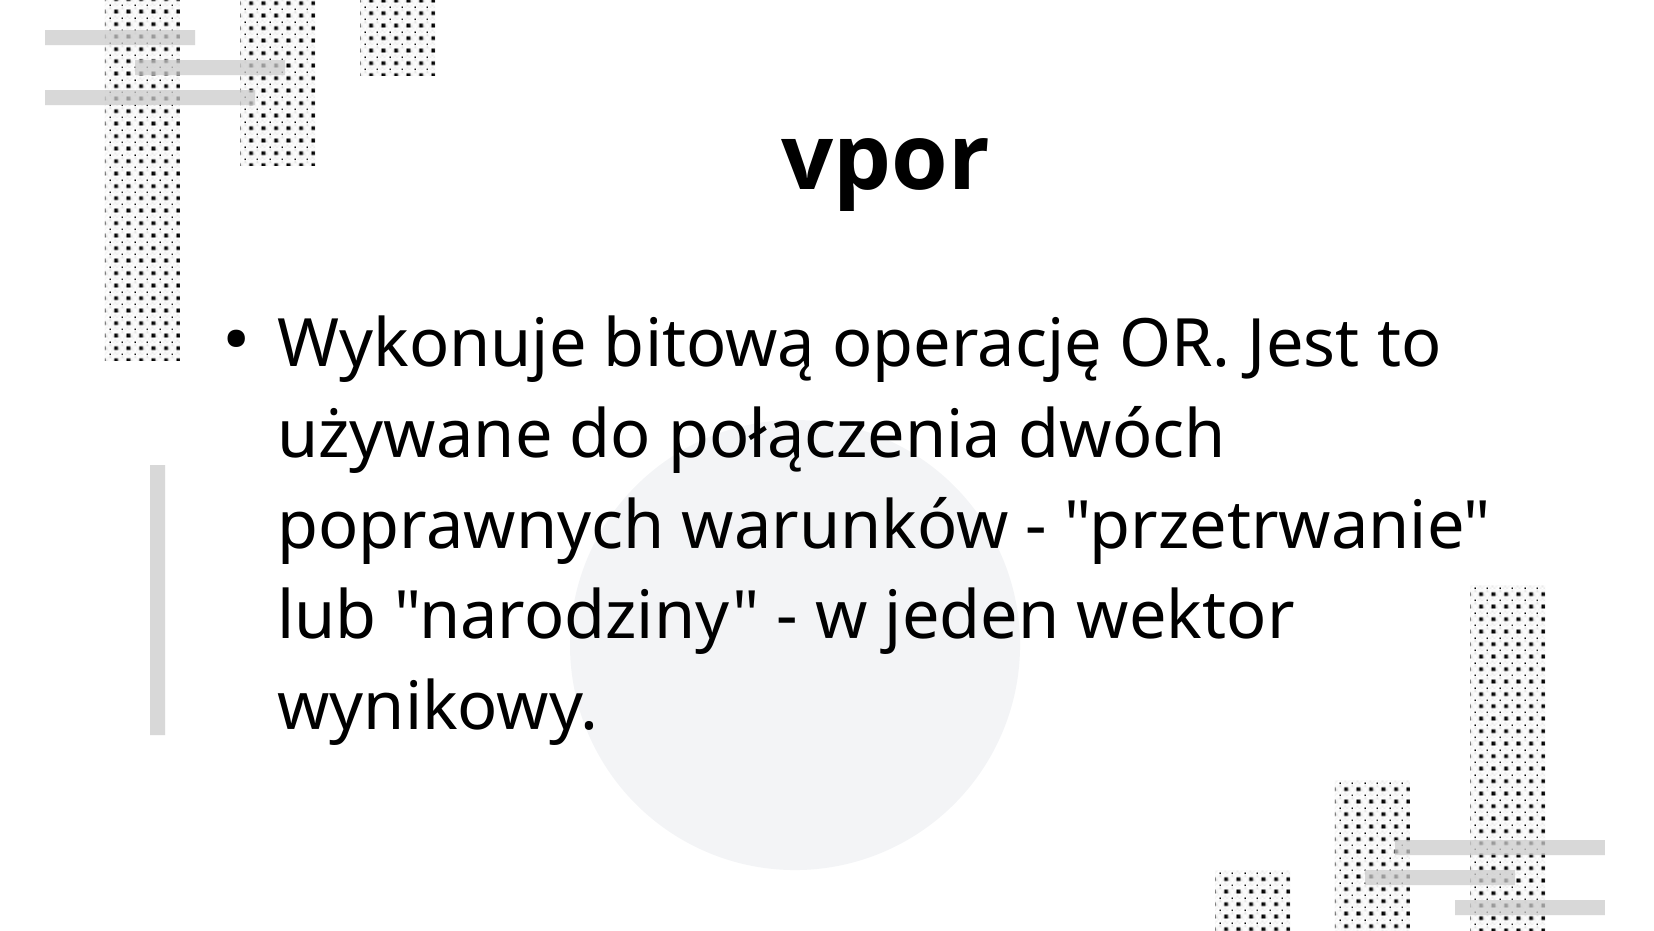

# vpor
Wykonuje bitową operację OR. Jest to używane do połączenia dwóch poprawnych warunków - "przetrwanie" lub "narodziny" - w jeden wektor wynikowy.